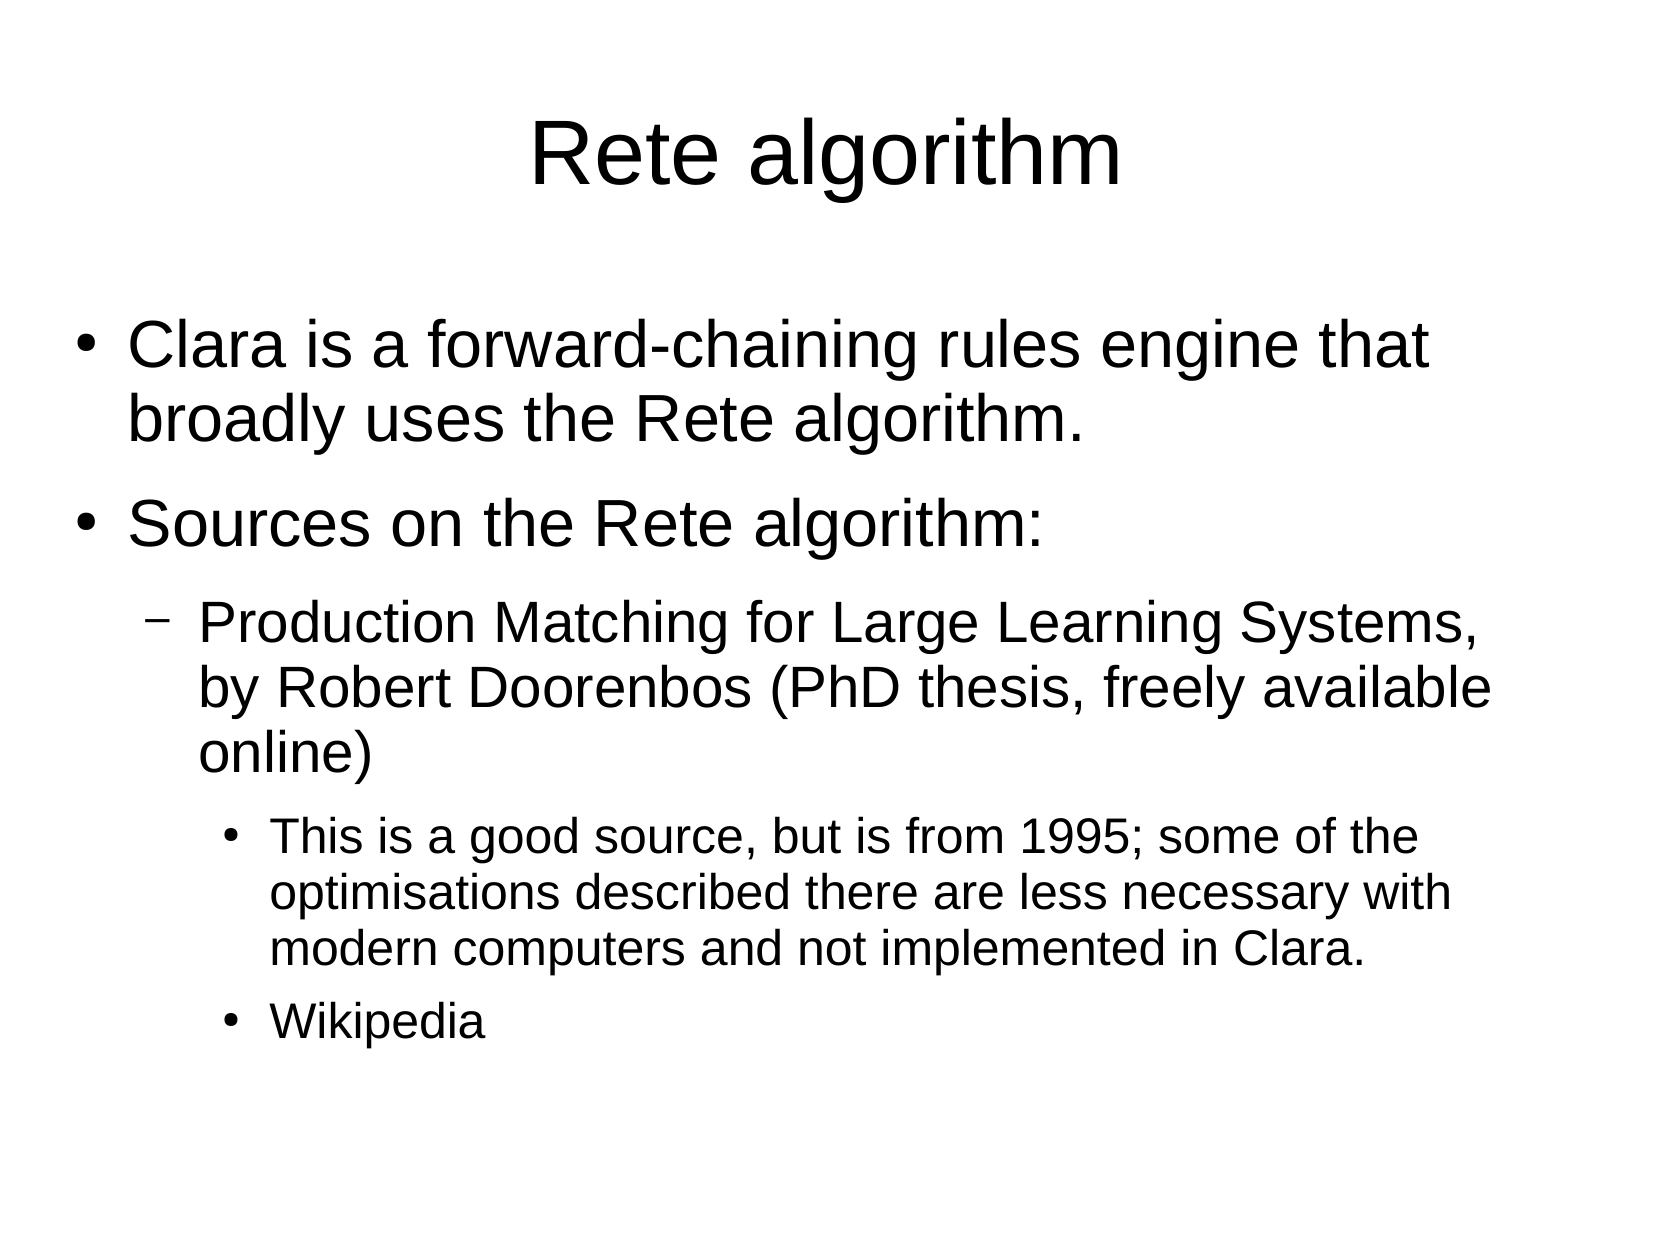

# Rete algorithm
Clara is a forward-chaining rules engine that broadly uses the Rete algorithm.
Sources on the Rete algorithm:
Production Matching for Large Learning Systems, by Robert Doorenbos (PhD thesis, freely available online)
This is a good source, but is from 1995; some of the optimisations described there are less necessary with modern computers and not implemented in Clara.
Wikipedia